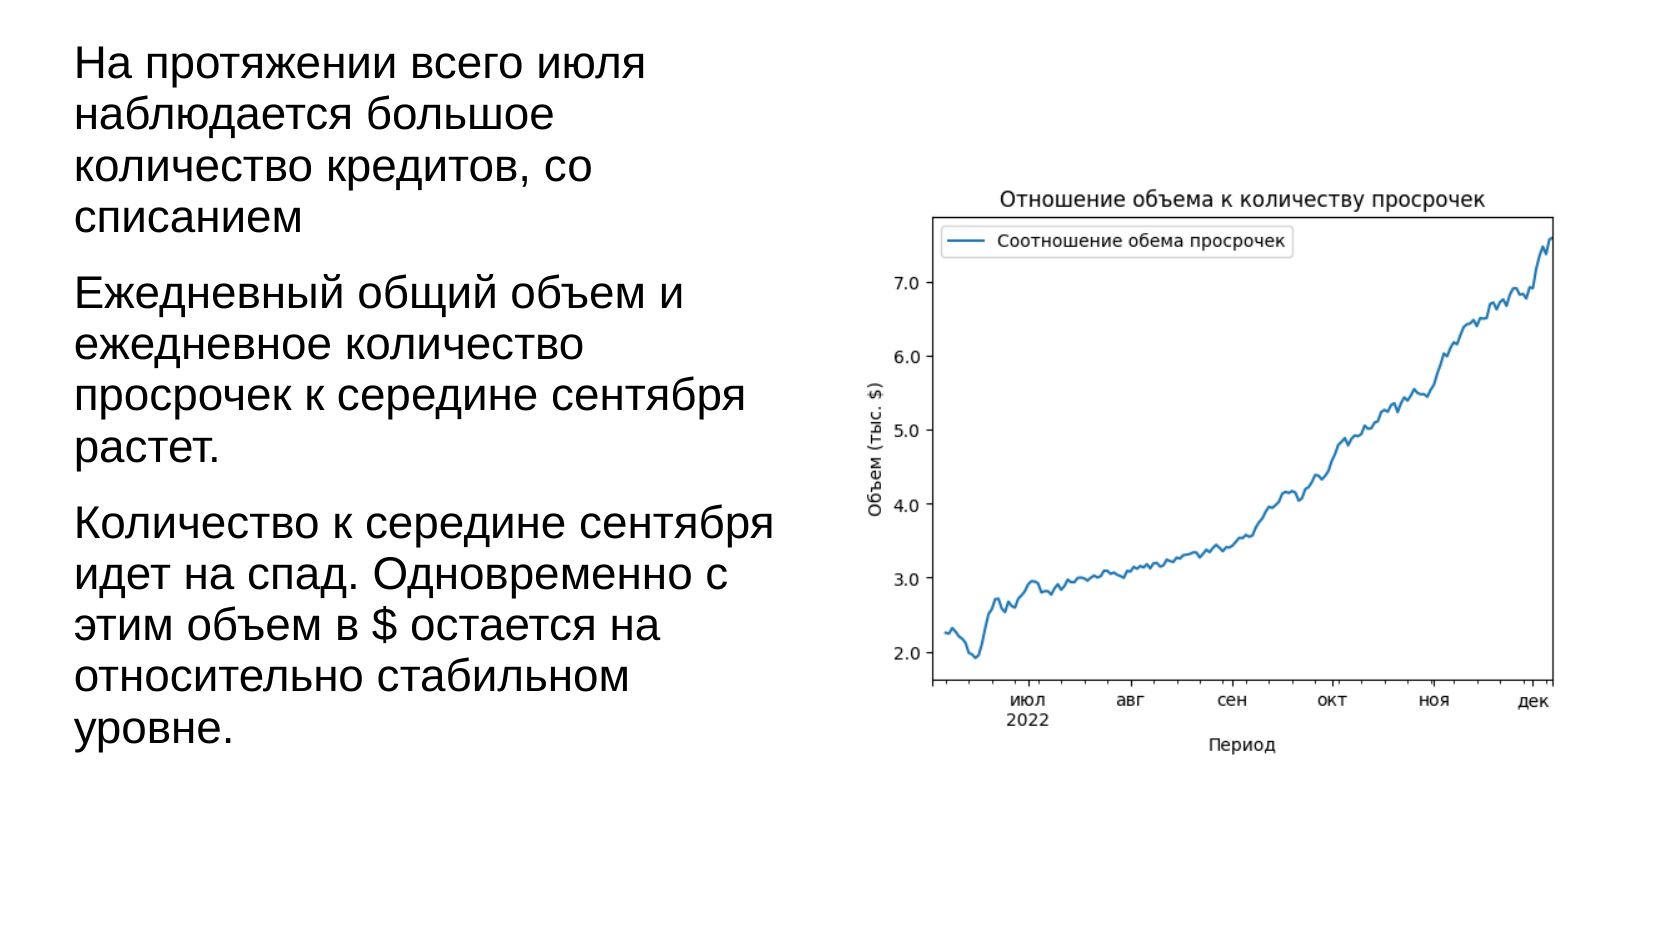

На протяжении всего июля наблюдается большое количество кредитов, со списанием
Ежедневный общий объем и ежедневное количество просрочек к середине сентября растет.
Количество к середине сентября идет на спад. Одновременно с этим объем в $ остается на относительно стабильном уровне.